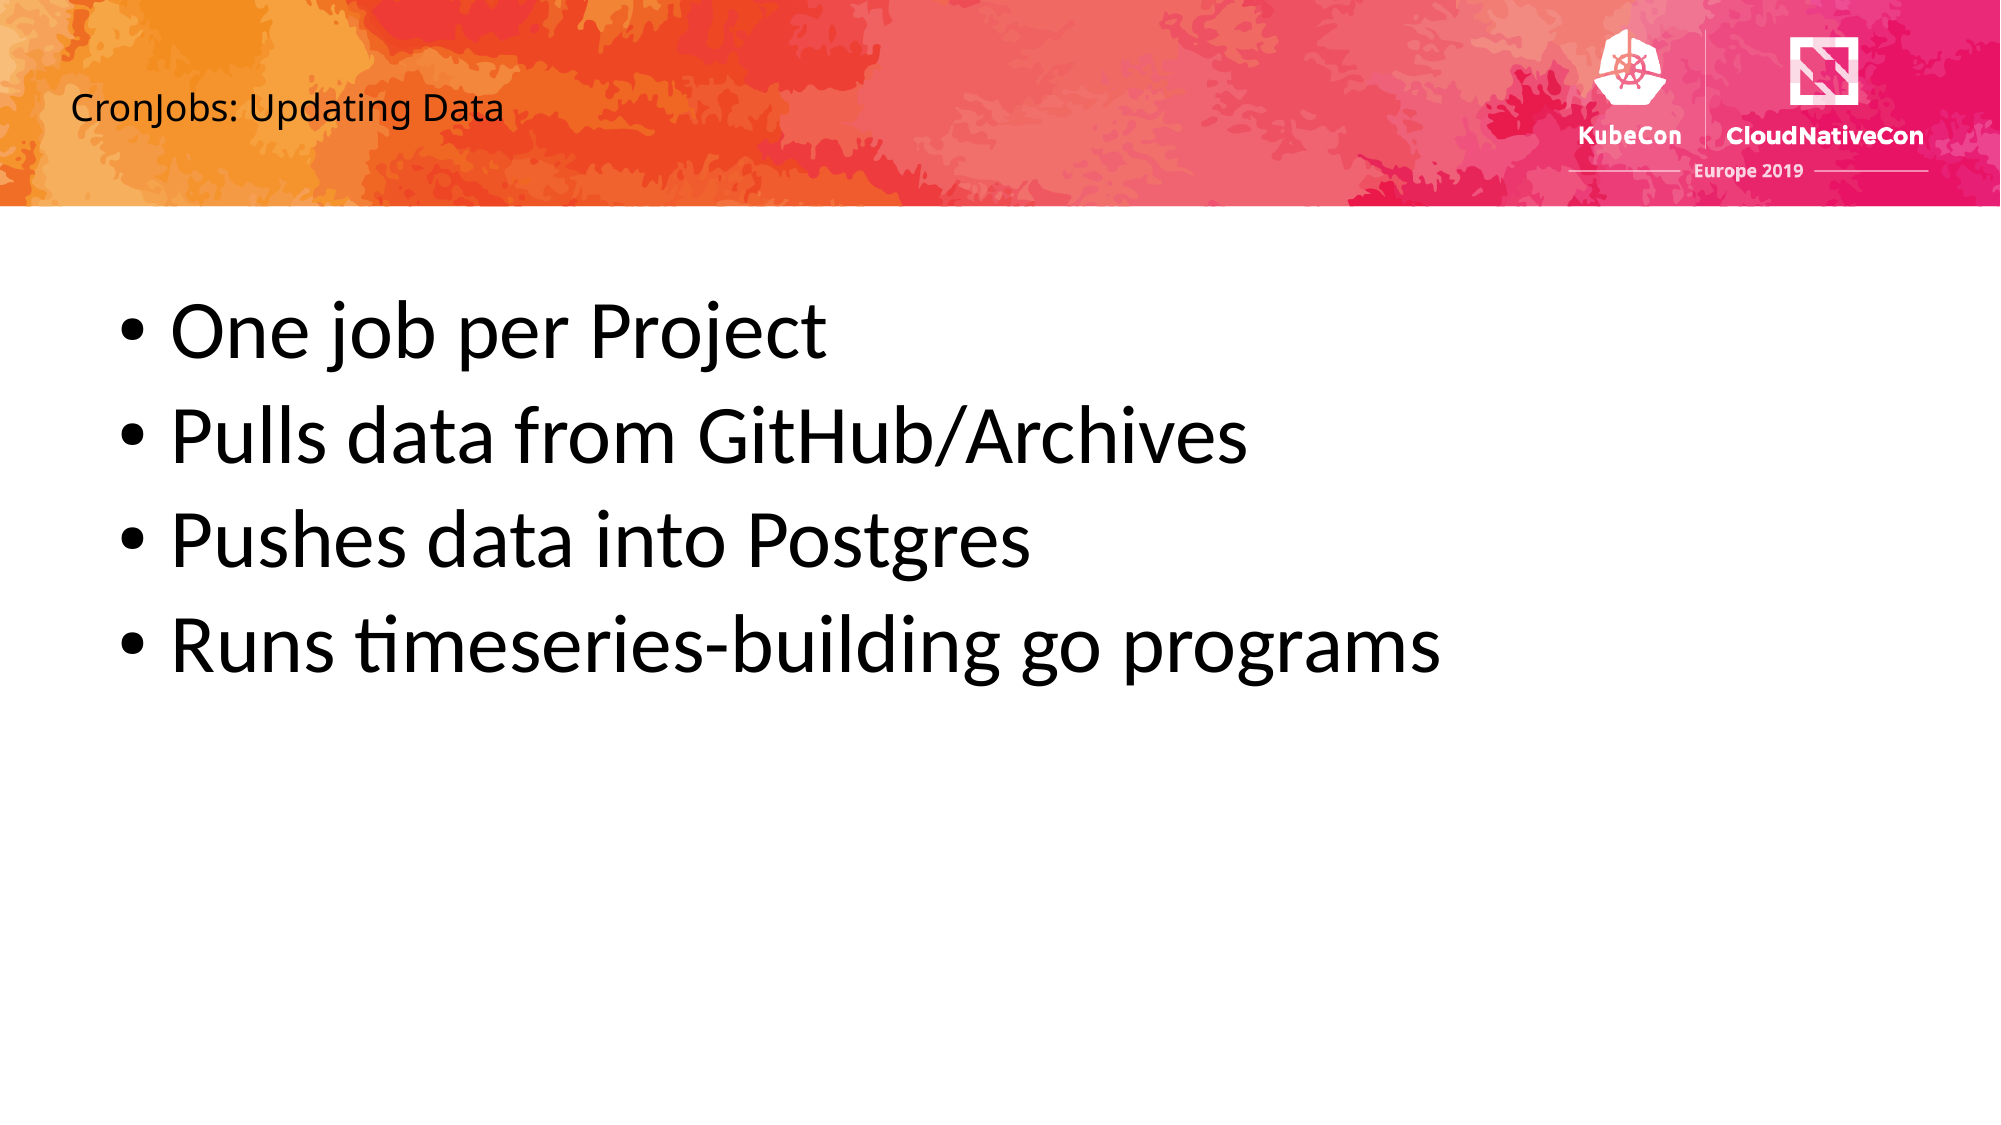

# CronJobs: Updating Data
One job per Project
Pulls data from GitHub/Archives
Pushes data into Postgres
Runs timeseries-building go programs